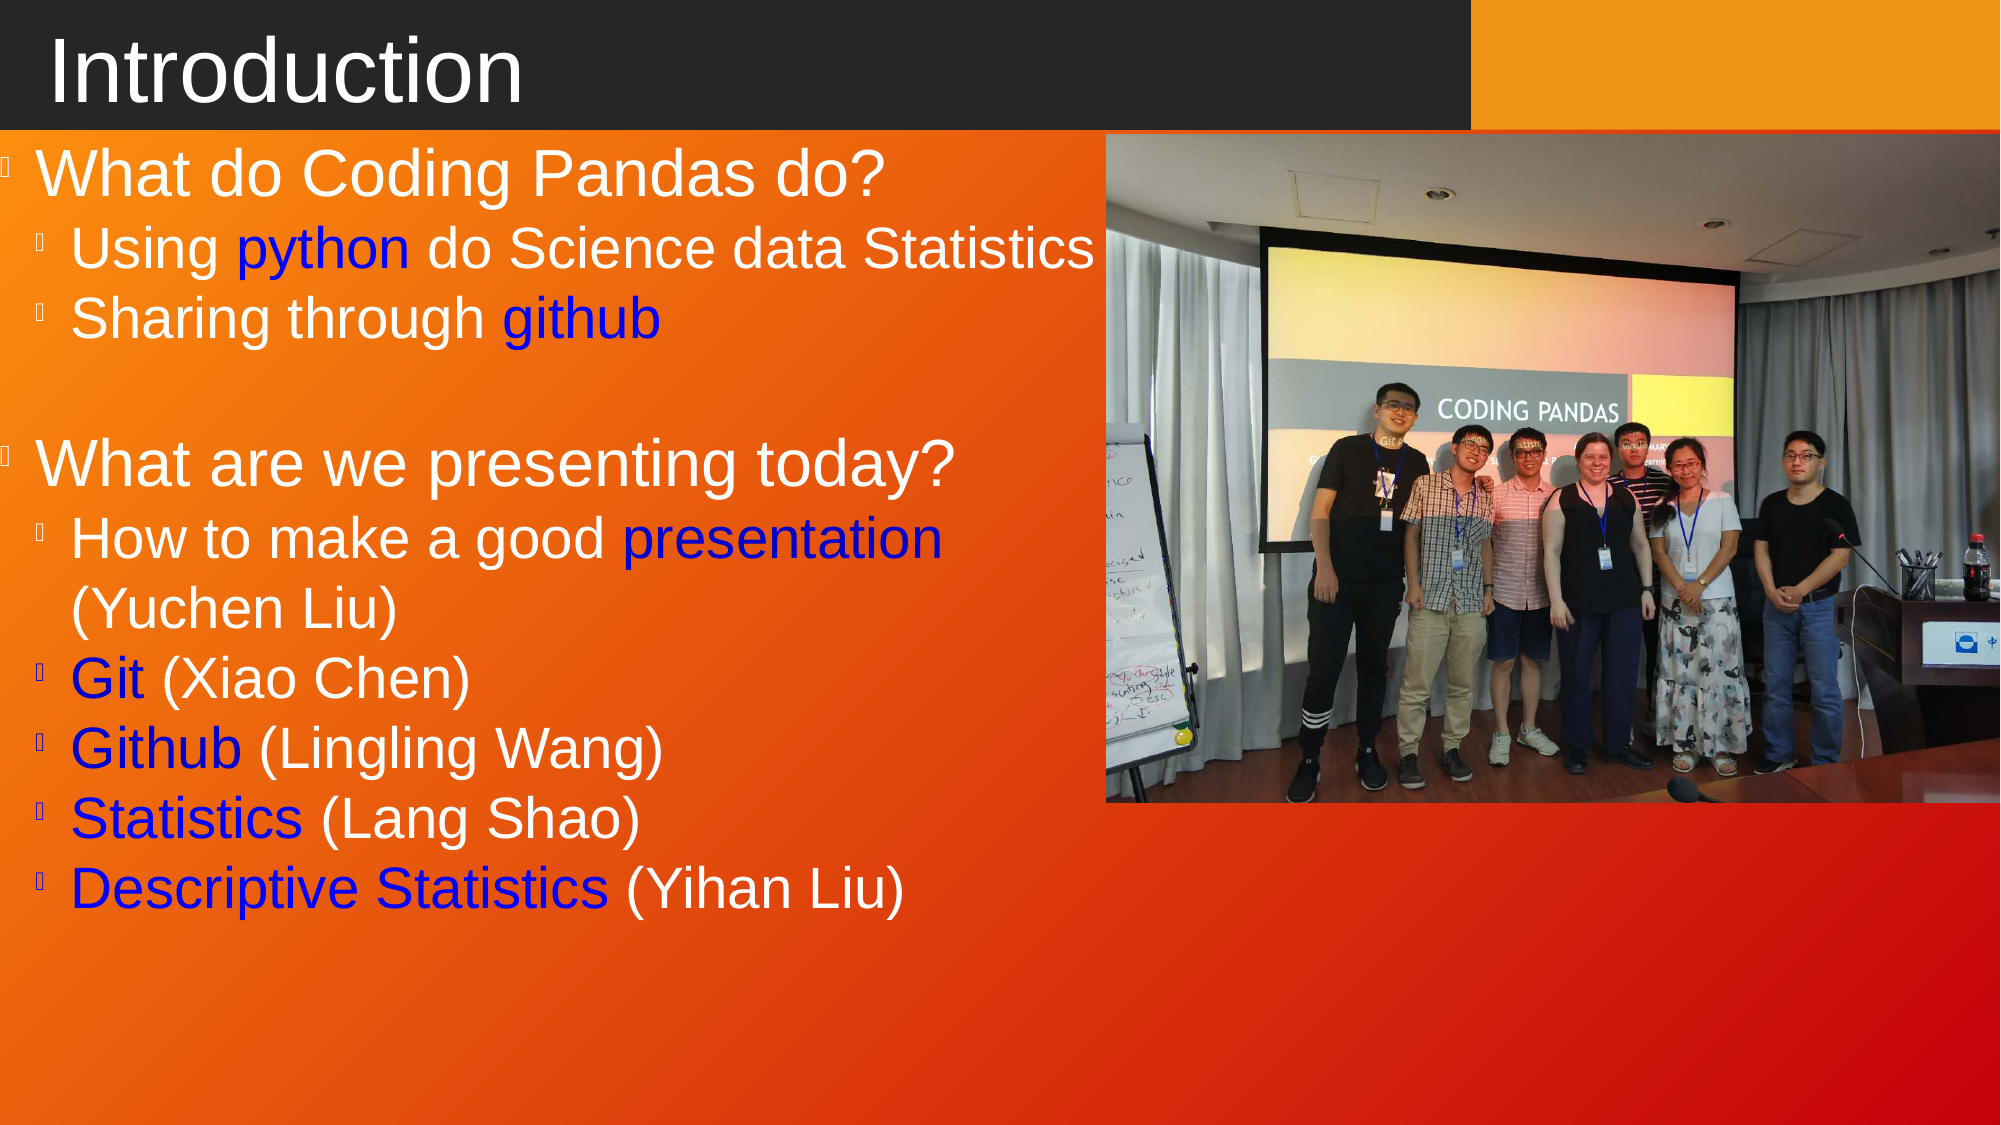

Introduction
What do Coding Pandas do?
Using python do Science data Statistics
Sharing through github
What are we presenting today?
How to make a good presentation (Yuchen Liu)
Git (Xiao Chen)
Github (Lingling Wang)
Statistics (Lang Shao)
Descriptive Statistics (Yihan Liu)